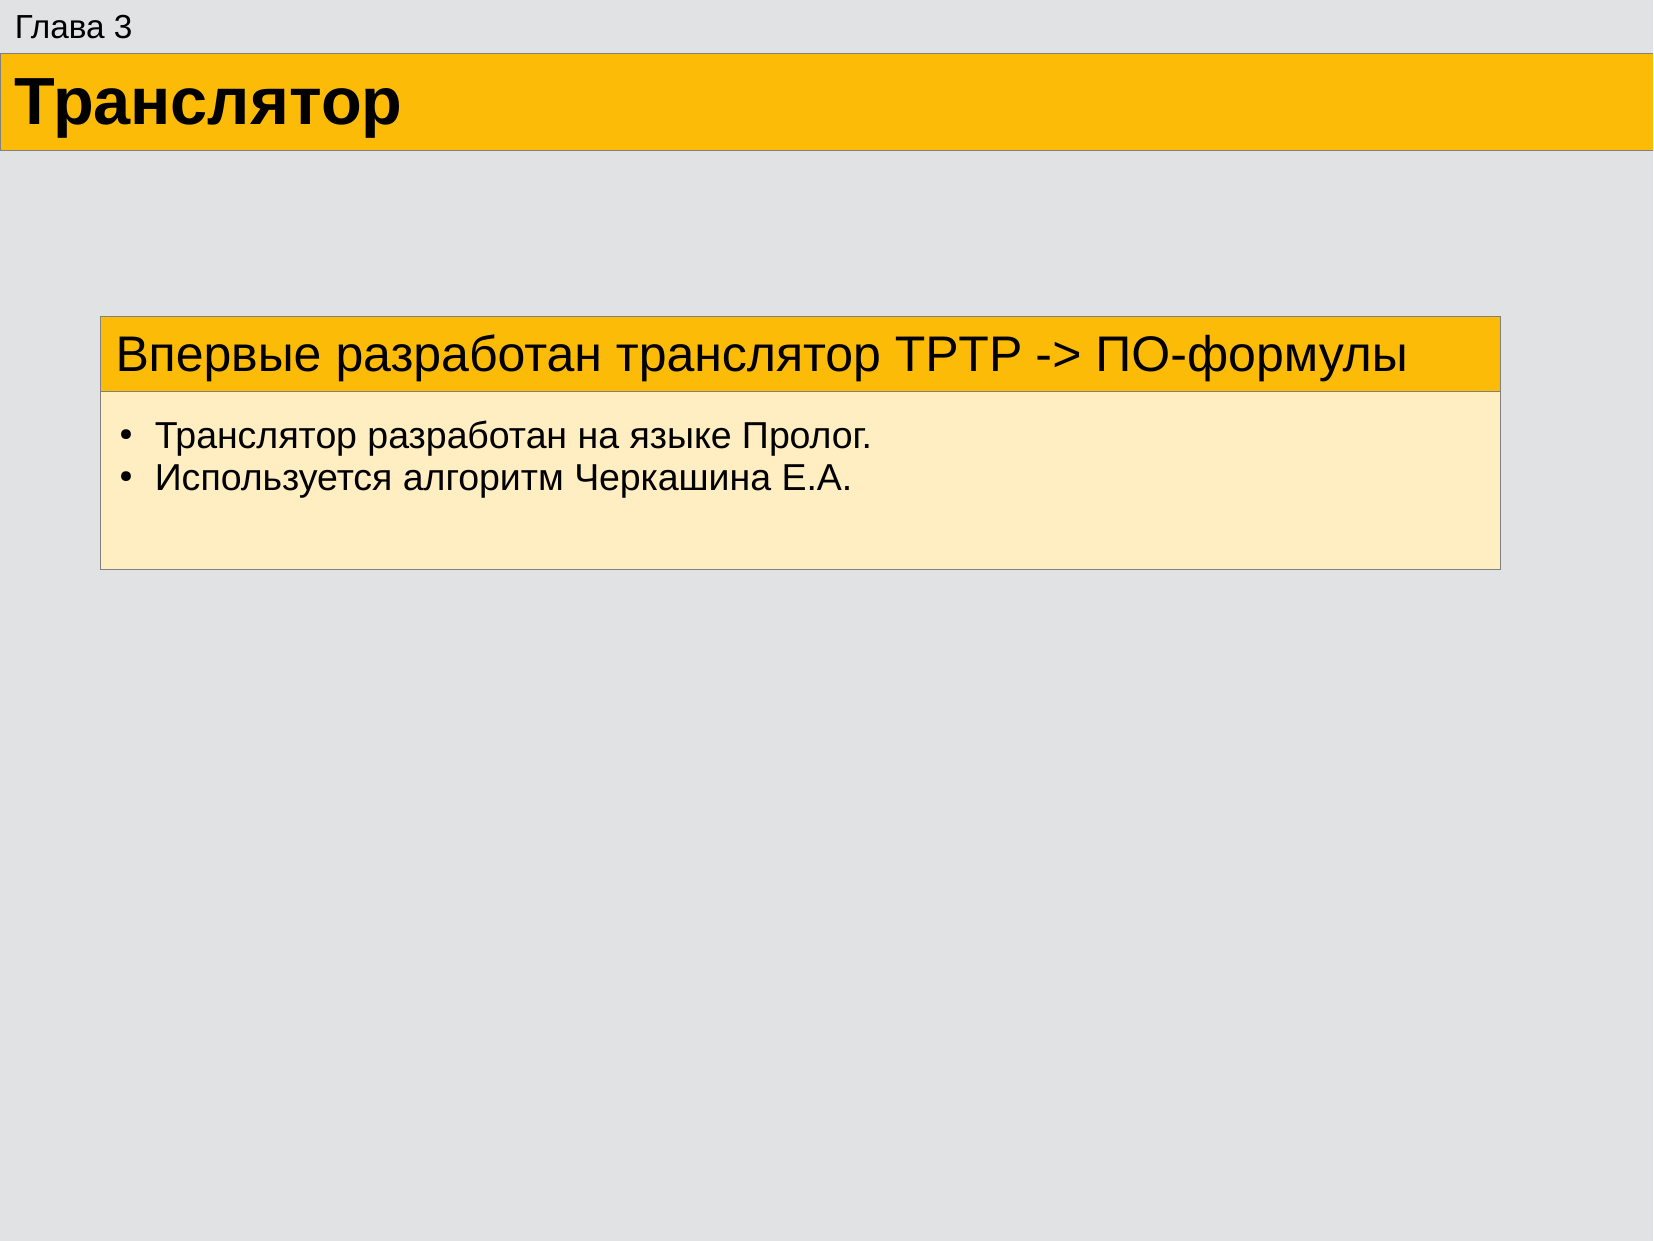

Глава 3
Транслятор
Впервые разработан транслятор TPTP -> ПО-формулы
Транслятор разработан на языке Пролог.
Используется алгоритм Черкашина Е.А.